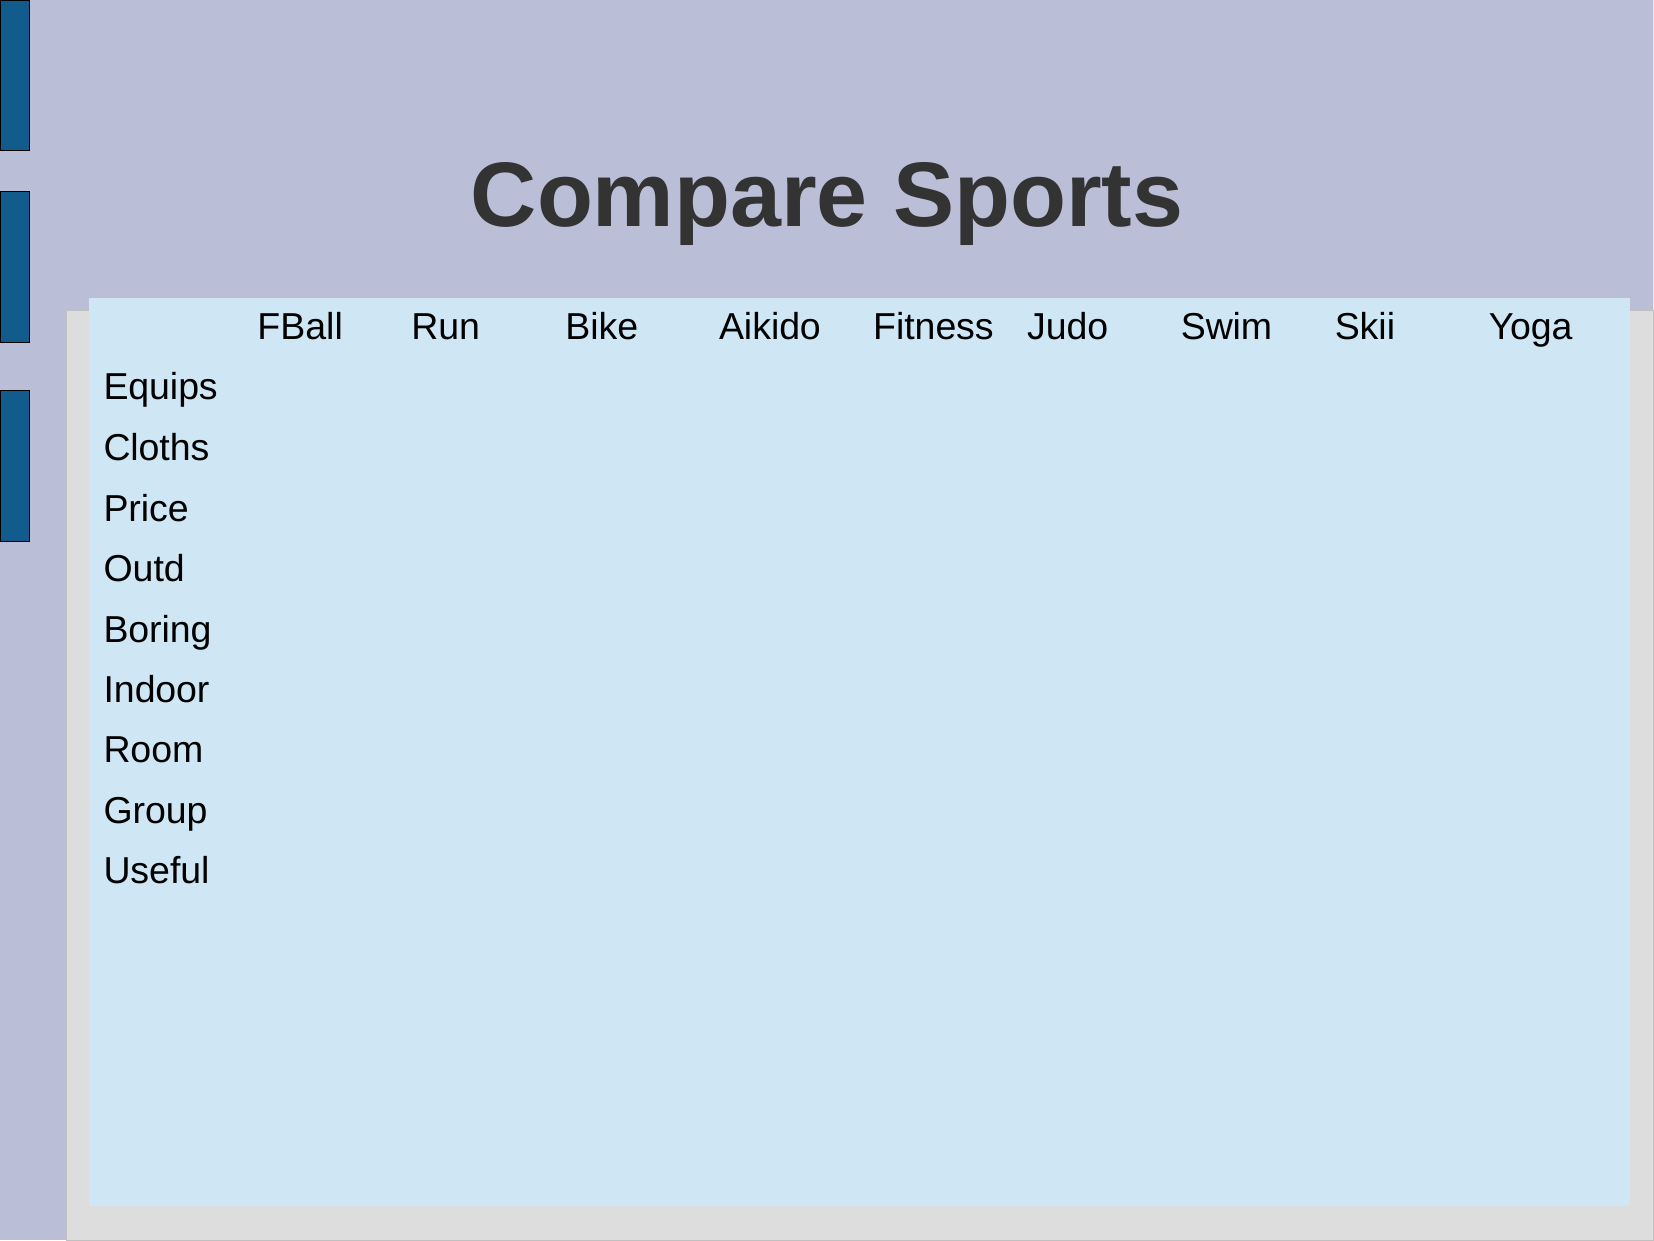

# Compare Sports
| | FBall | Run | Bike | Aikido | Fitness | Judo | Swim | Skii | Yoga |
| --- | --- | --- | --- | --- | --- | --- | --- | --- | --- |
| Equips | | | | | | | | | |
| Cloths | | | | | | | | | |
| Price | | | | | | | | | |
| Outd | | | | | | | | | |
| Boring | | | | | | | | | |
| Indoor | | | | | | | | | |
| Room | | | | | | | | | |
| Group | | | | | | | | | |
| Useful | | | | | | | | | |
| | | | | | | | | | |
| | | | | | | | | | |
| | | | | | | | | | |
| | | | | | | | | | |
| | | | | | | | | | |